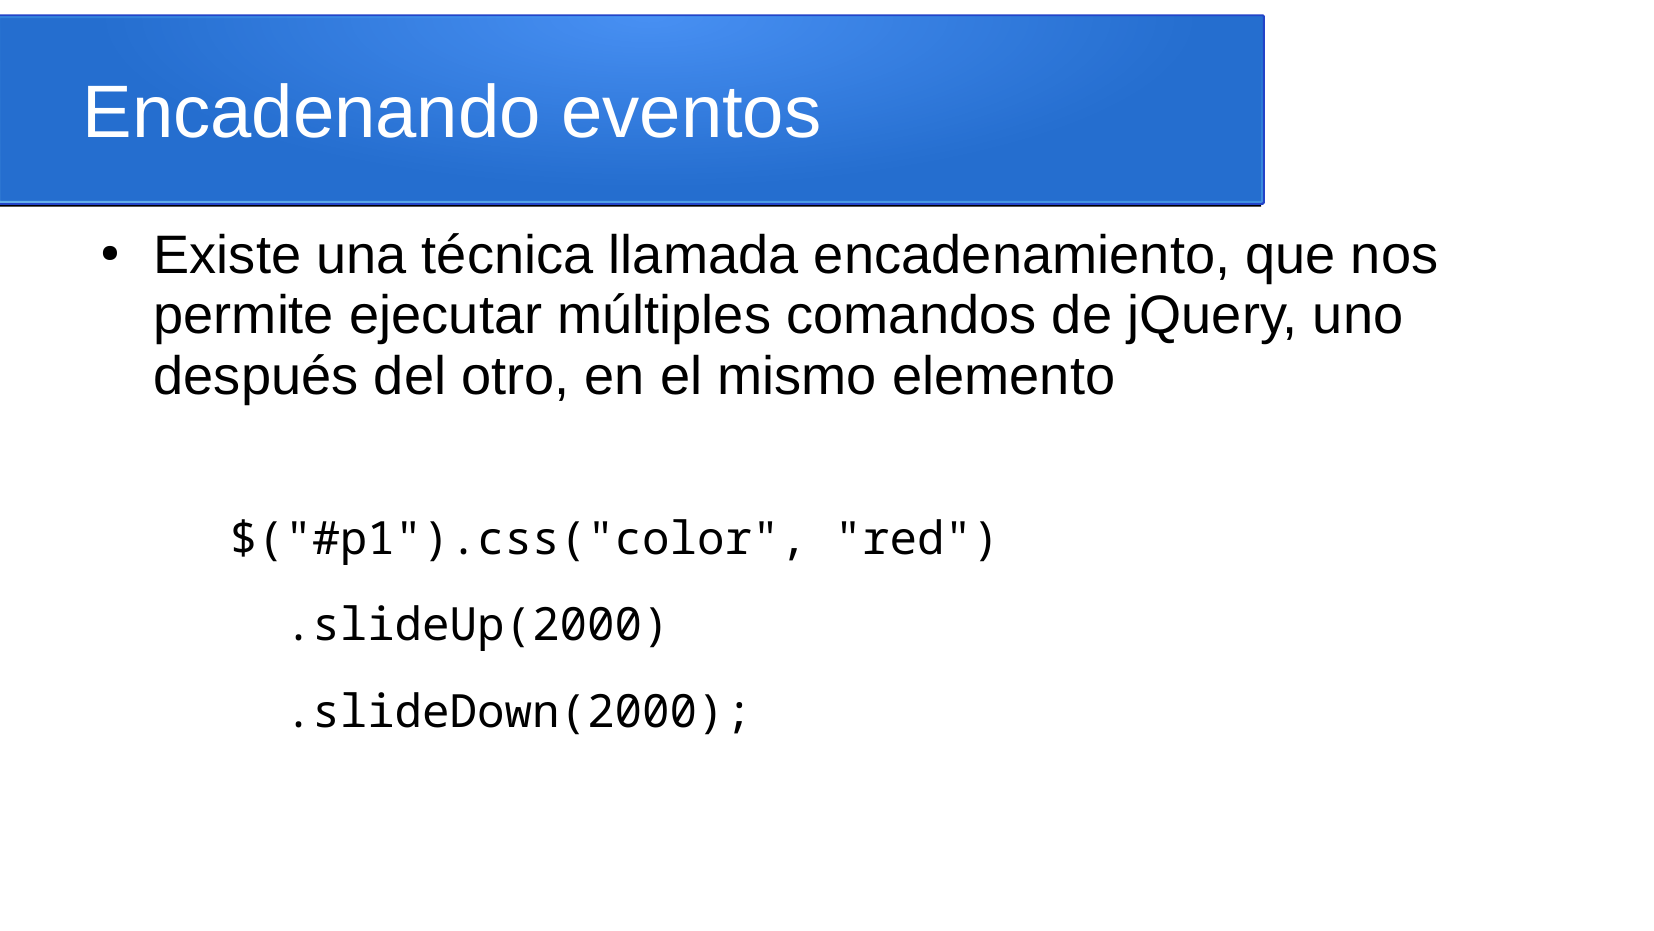

# Encadenando eventos
Existe una técnica llamada encadenamiento, que nos permite ejecutar múltiples comandos de jQuery, uno después del otro, en el mismo elemento
$("#p1").css("color", "red")
 .slideUp(2000)
 .slideDown(2000);